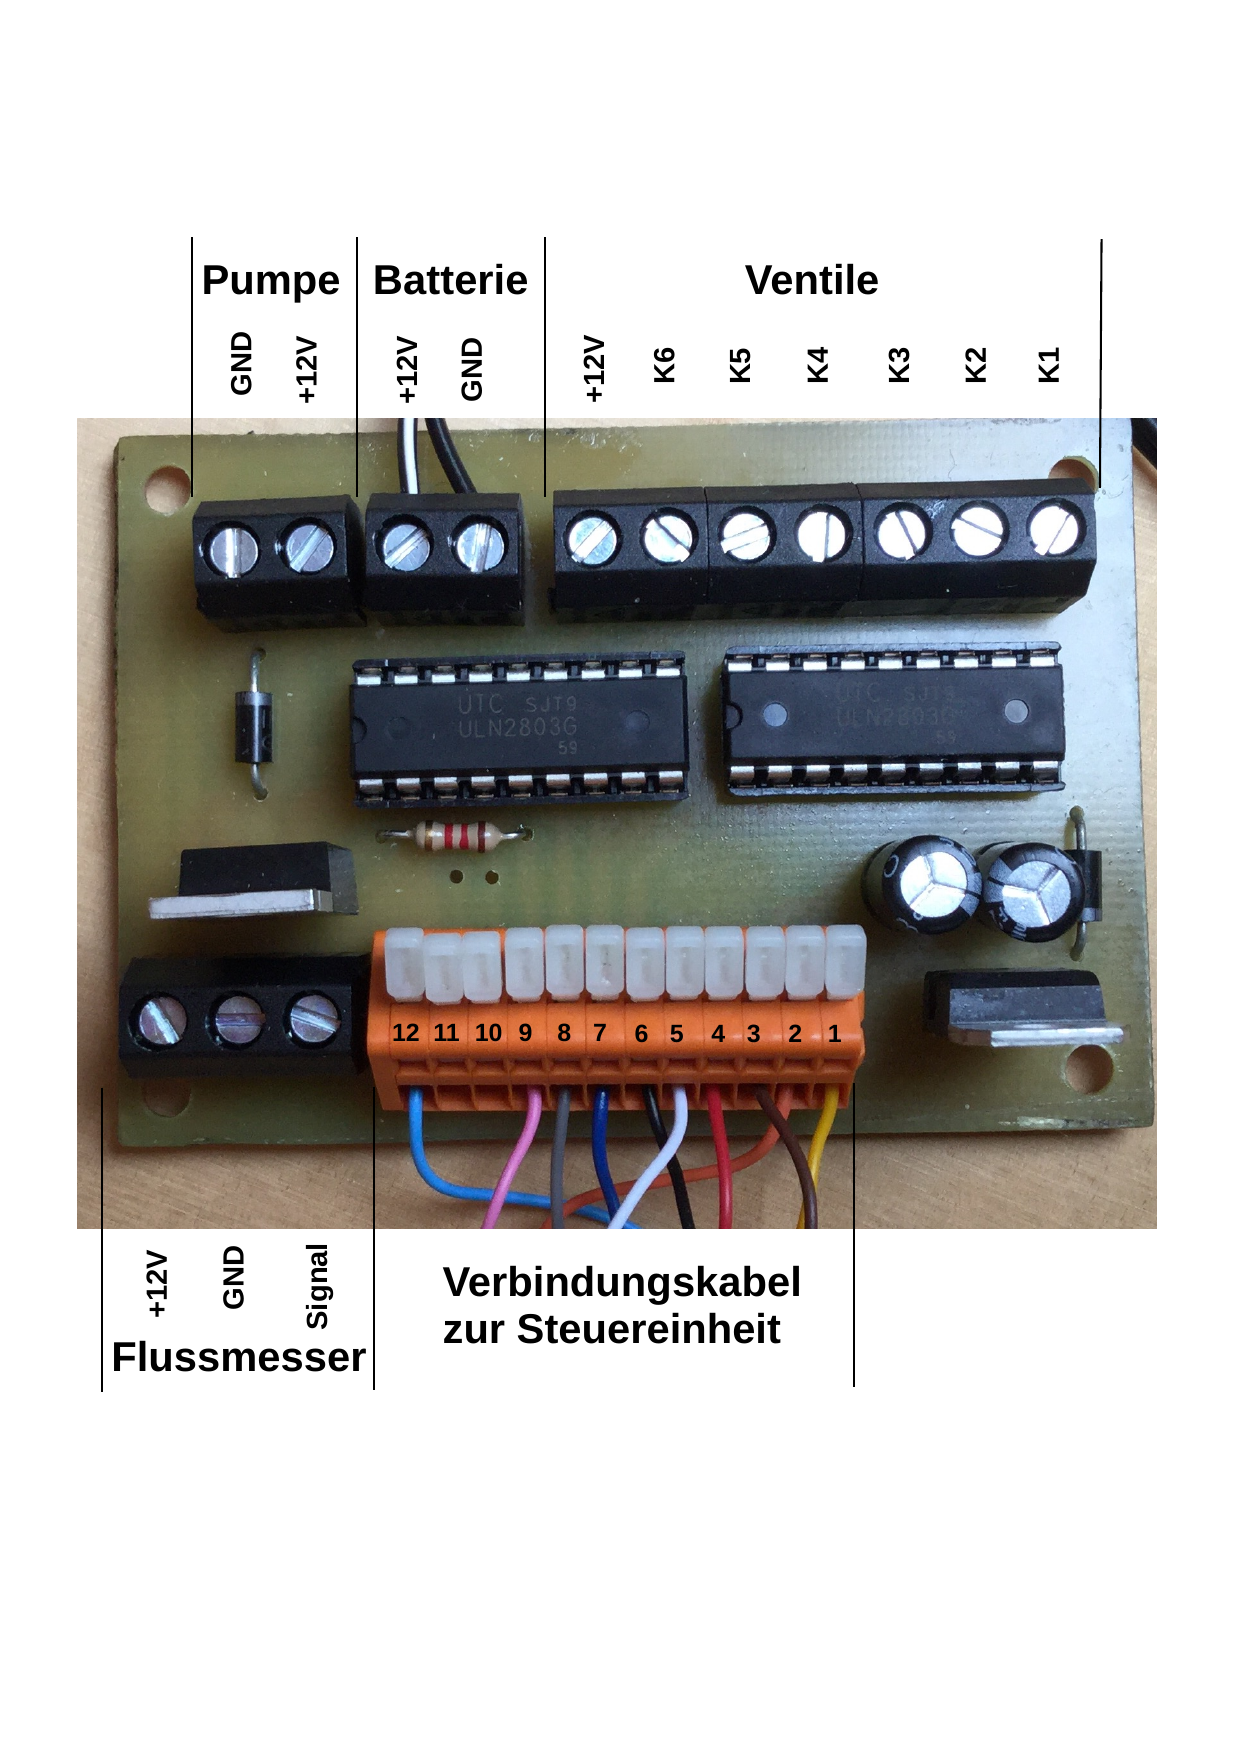

Pumpe
Batterie
Ventile
GND
K6
K5
K4
K3
K2
K1
+12V
GND
+12V
+12V
12
11
10
9
8
7
6
5
4
3
2
1
Verbindungskabel
zur Steuereinheit
GND
+12V
Signal
Flussmesser